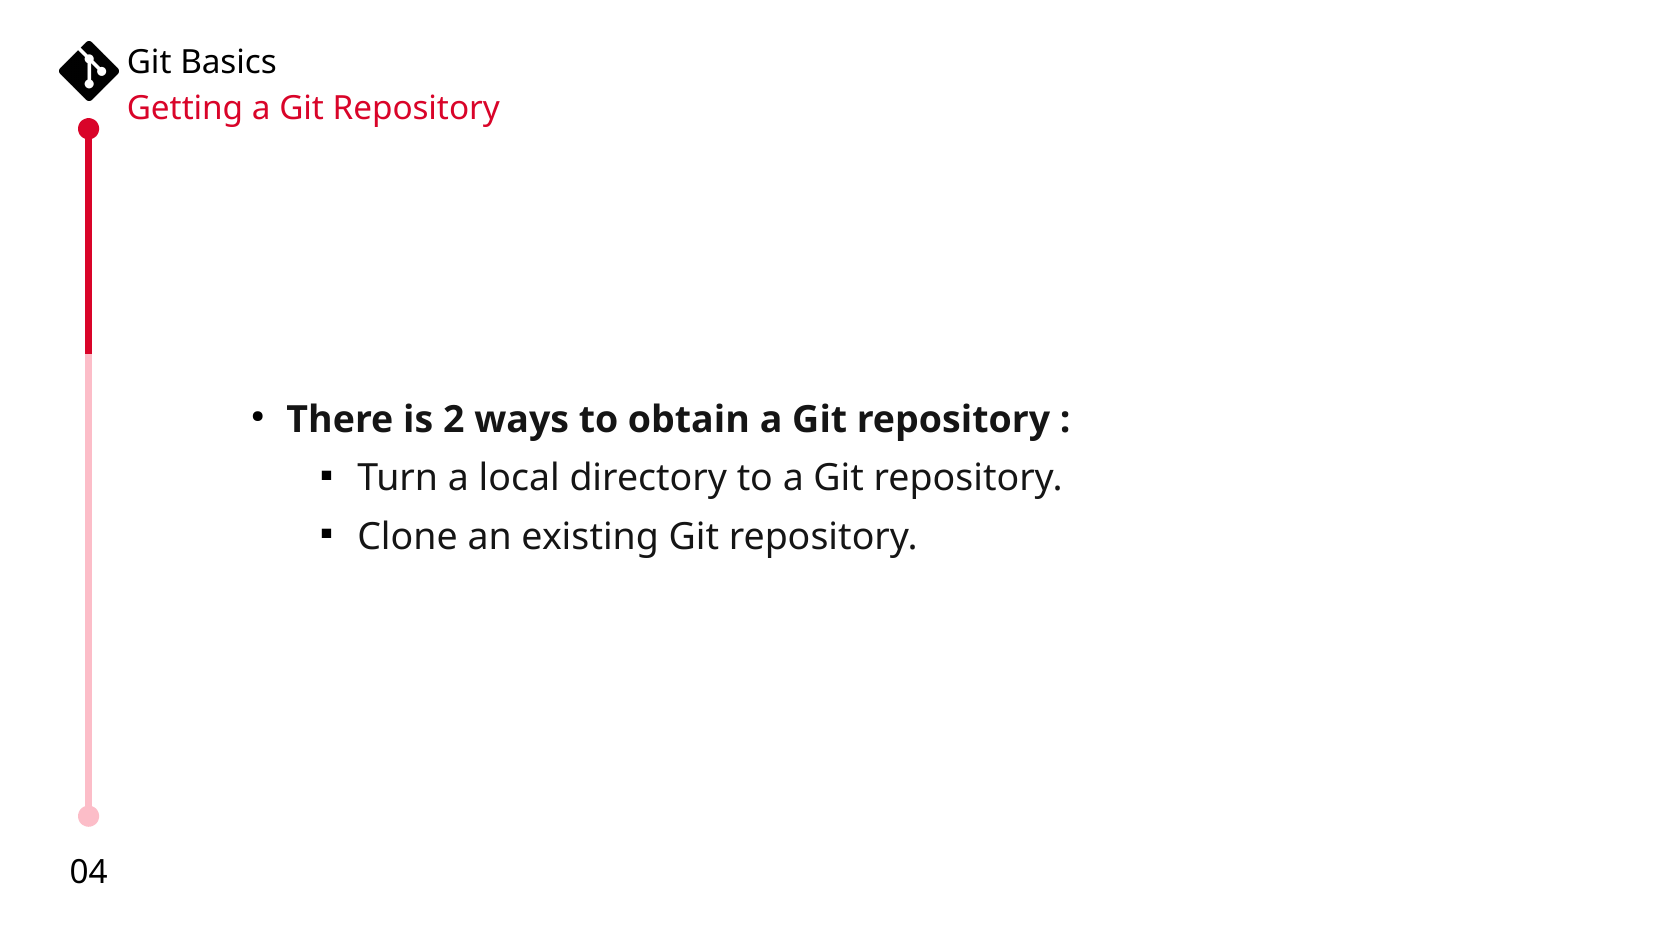

Git Basics
Getting a Git Repository
There is 2 ways to obtain a Git repository :
Turn a local directory to a Git repository.
Clone an existing Git repository.
04